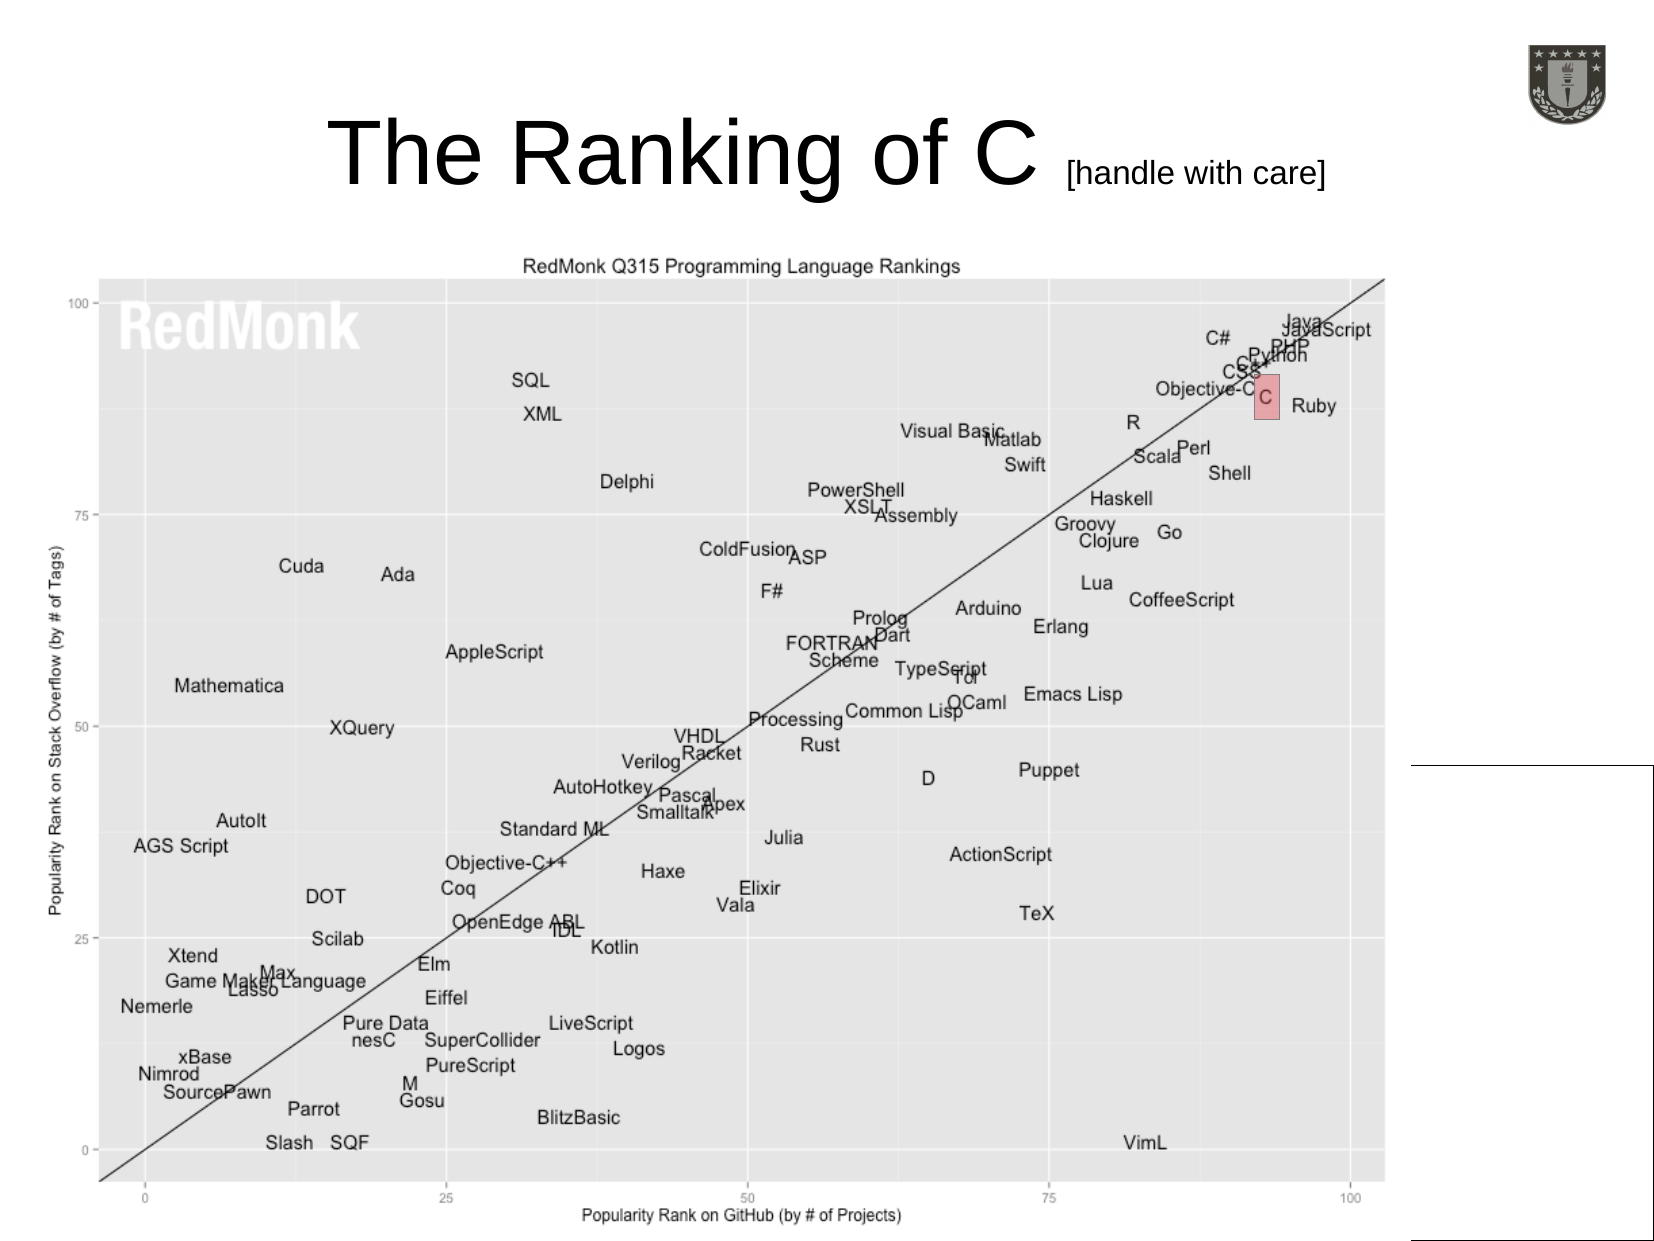

# The Ranking of C [handle with care]
5